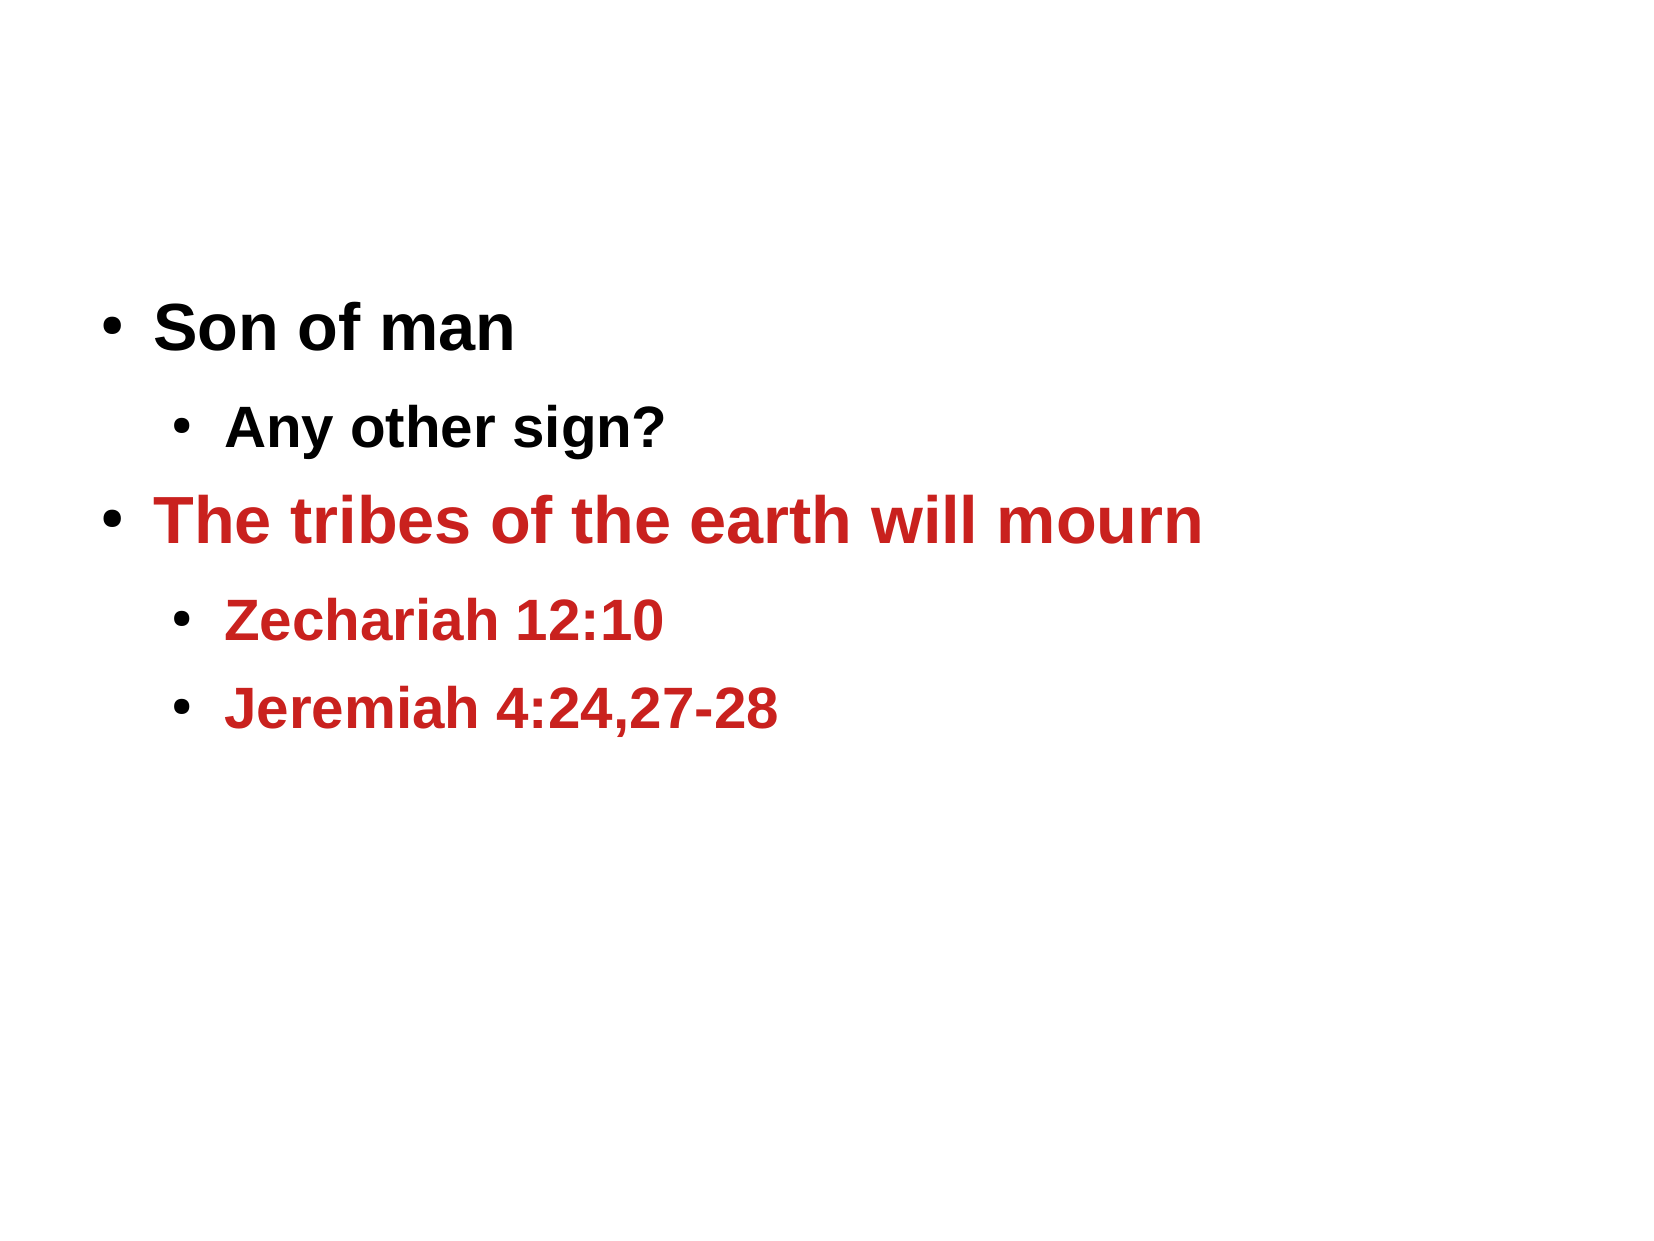

#
Son of man
Any other sign?
The tribes of the earth will mourn
Zechariah 12:10
Jeremiah 4:24,27-28